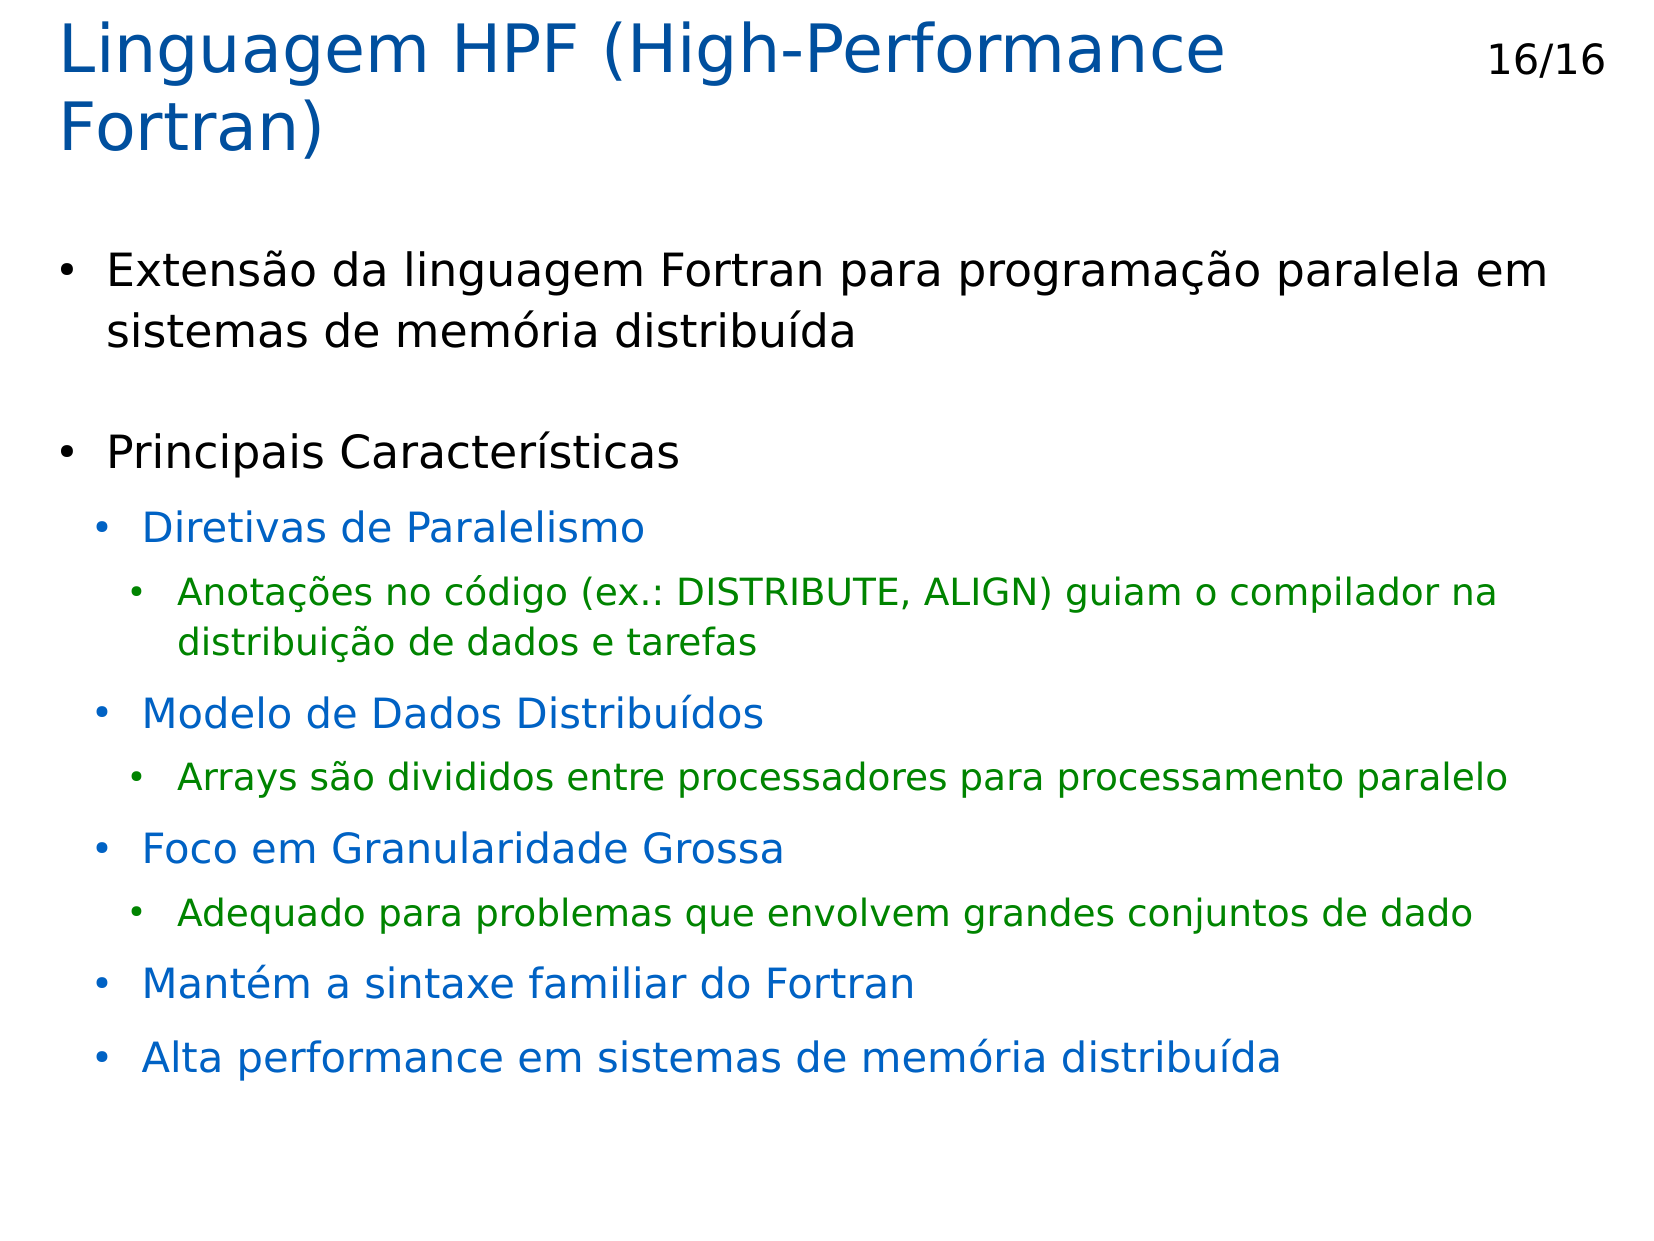

# Linguagem HPF (High-Performance Fortran)
16
Extensão da linguagem Fortran para programação paralela em sistemas de memória distribuída
Principais Características
Diretivas de Paralelismo
Anotações no código (ex.: DISTRIBUTE, ALIGN) guiam o compilador na distribuição de dados e tarefas
Modelo de Dados Distribuídos
Arrays são divididos entre processadores para processamento paralelo
Foco em Granularidade Grossa
Adequado para problemas que envolvem grandes conjuntos de dado
Mantém a sintaxe familiar do Fortran
Alta performance em sistemas de memória distribuída